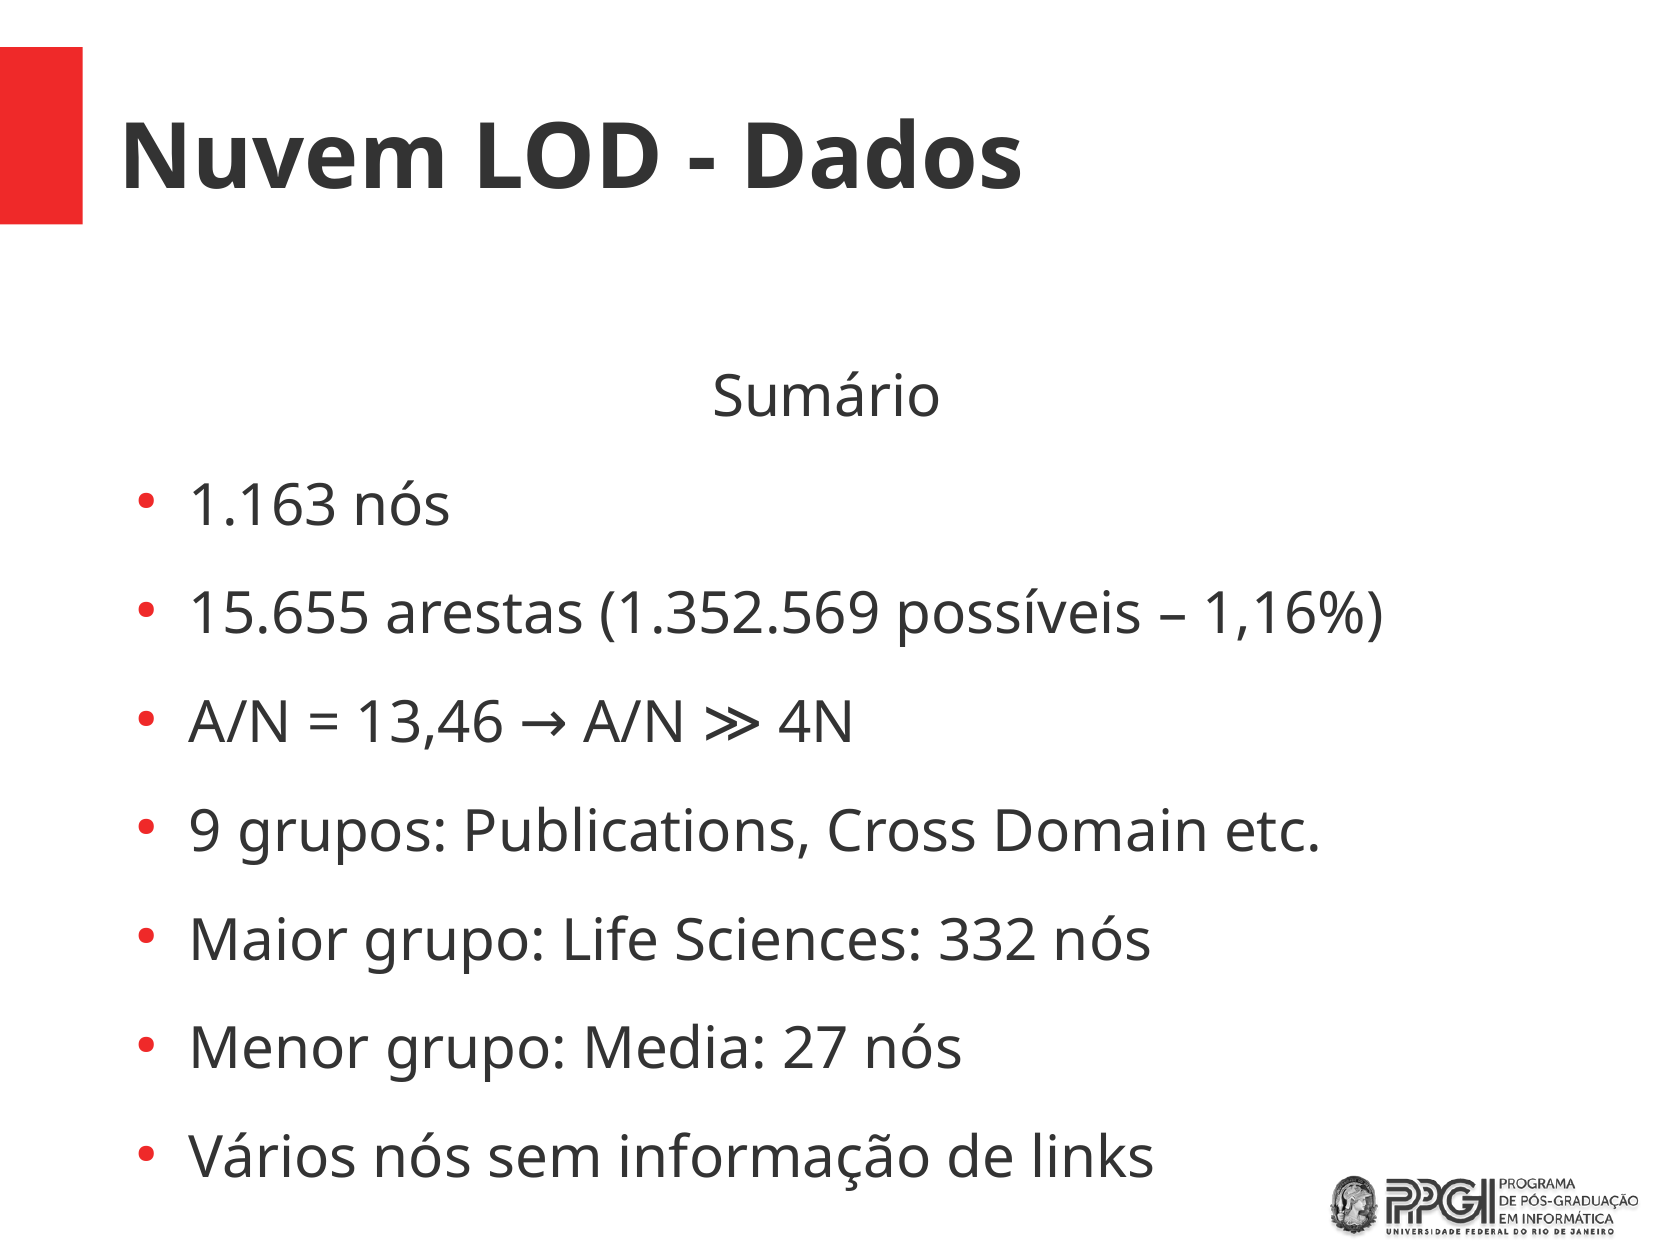

# Nuvem LOD - Dados
Sumário
1.163 nós
15.655 arestas (1.352.569 possíveis – 1,16%)
A/N = 13,46 → A/N ≫ 4N
9 grupos: Publications, Cross Domain etc.
Maior grupo: Life Sciences: 332 nós
Menor grupo: Media: 27 nós
Vários nós sem informação de links